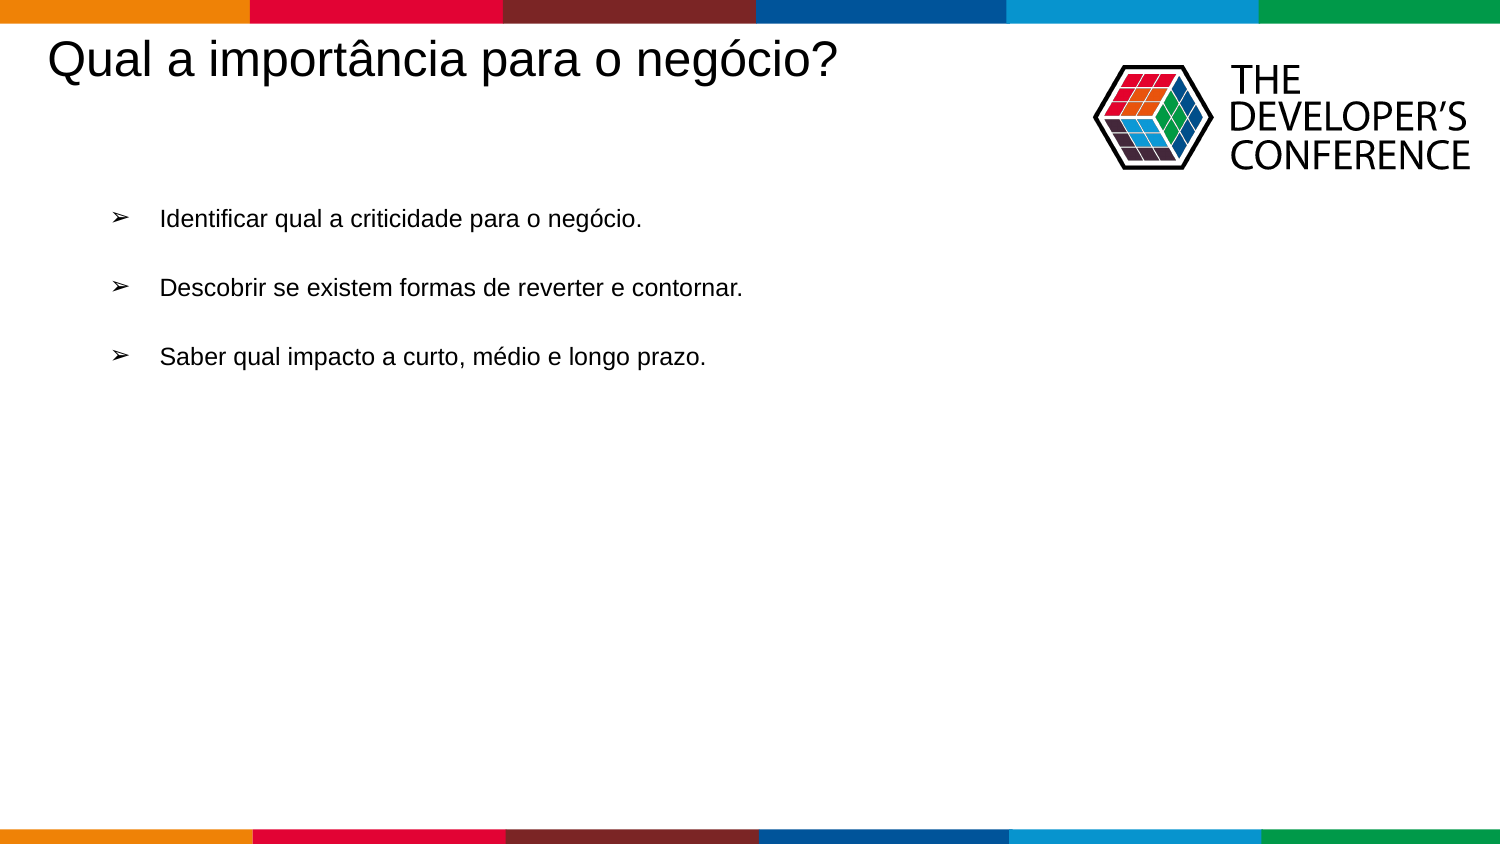

# Qual a importância para o negócio?
Identificar qual a criticidade para o negócio.
Descobrir se existem formas de reverter e contornar.
Saber qual impacto a curto, médio e longo prazo.